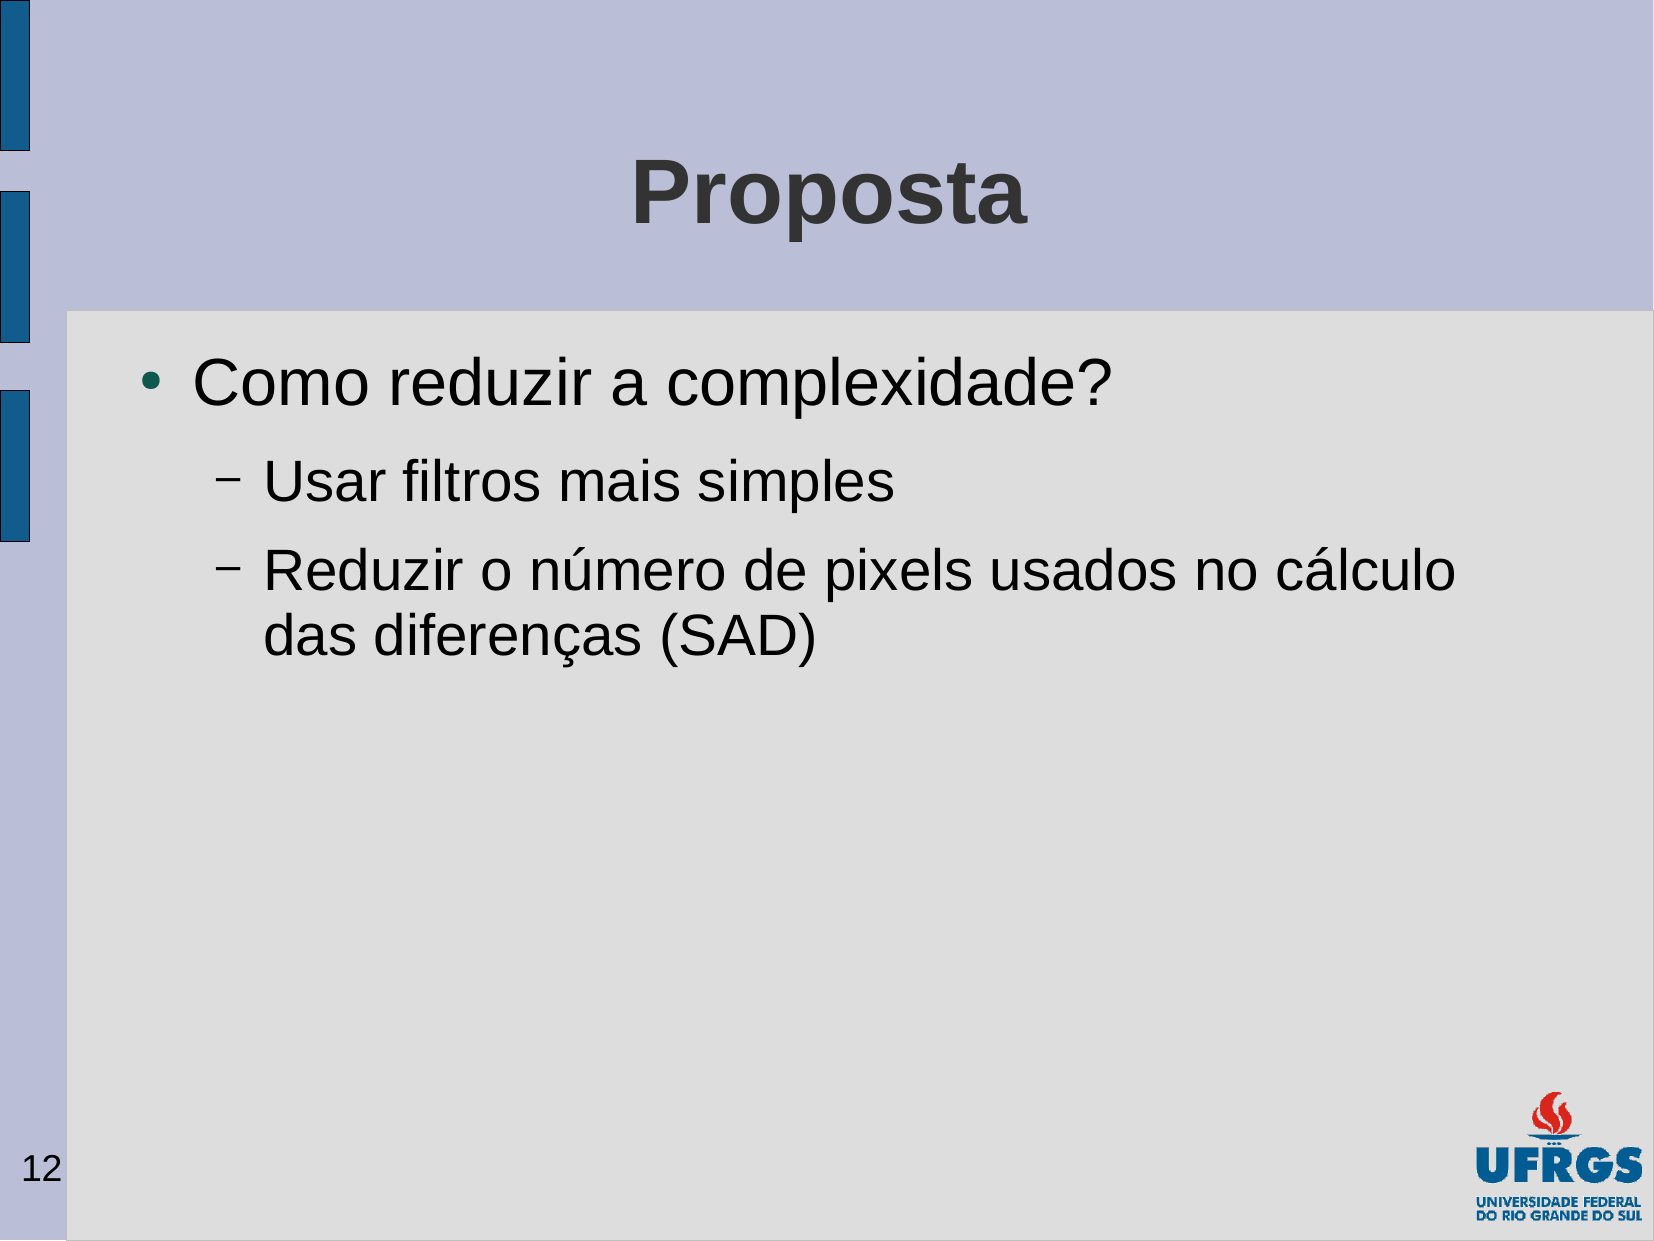

# Proposta
Como reduzir a complexidade?
Usar filtros mais simples
Reduzir o número de pixels usados no cálculo das diferenças (SAD)